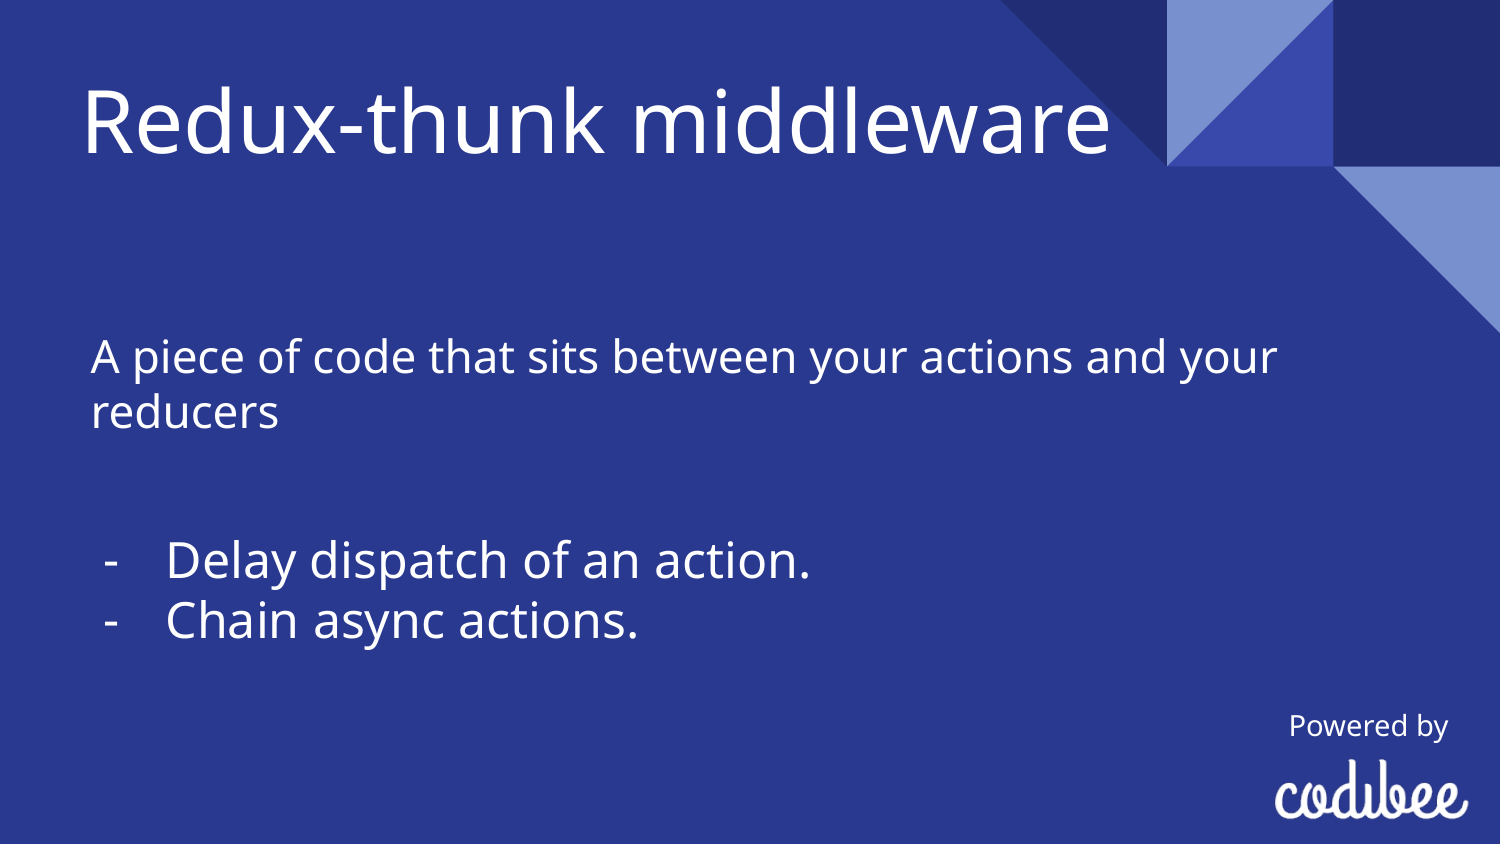

# Redux-thunk middleware
A piece of code that sits between your actions and your reducers
Delay dispatch of an action.
Chain async actions.
Powered by